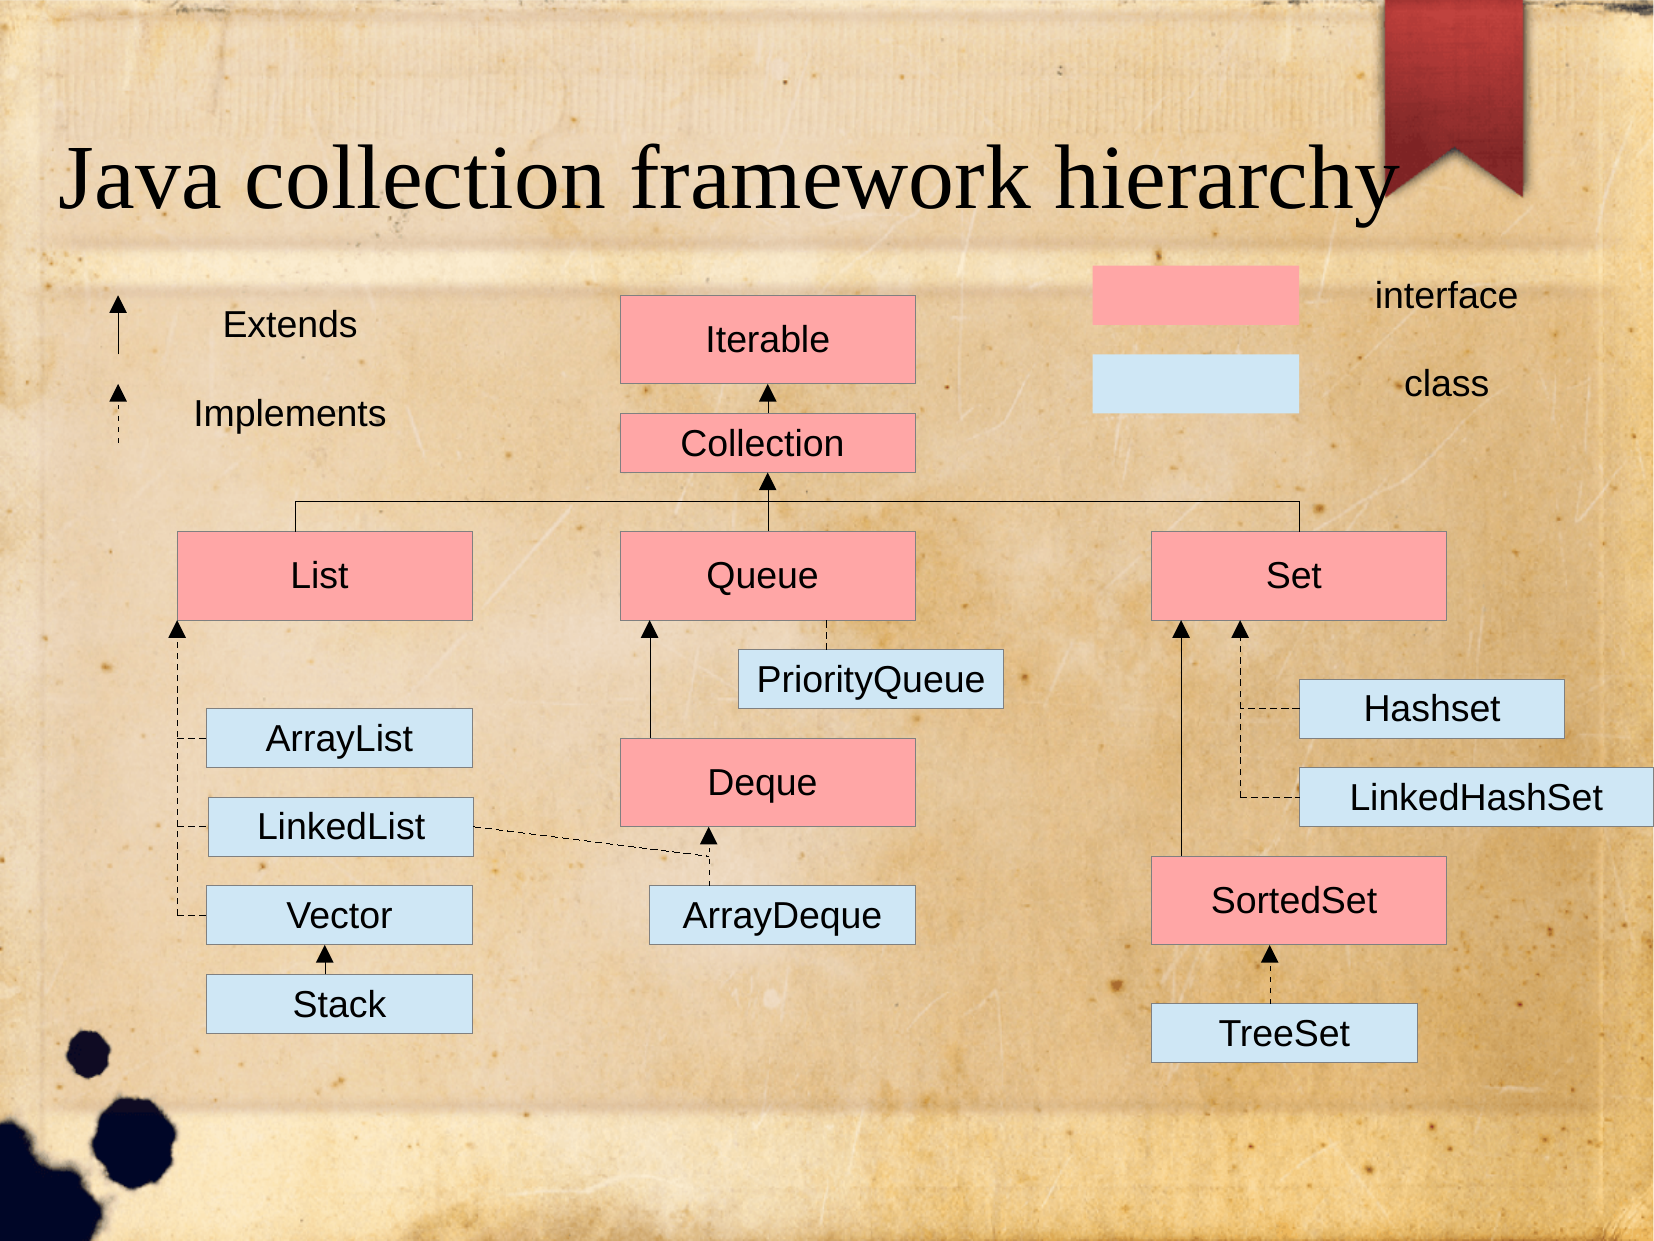

# Java collection framework hierarchy
interface
Extends
Iterable
class
Implements
Collection
List
Queue
Set
PriorityQueue
Hashset
ArrayList
Deque
LinkedHashSet
LinkedList
SortedSet
Vector
ArrayDeque
Stack
TreeSet